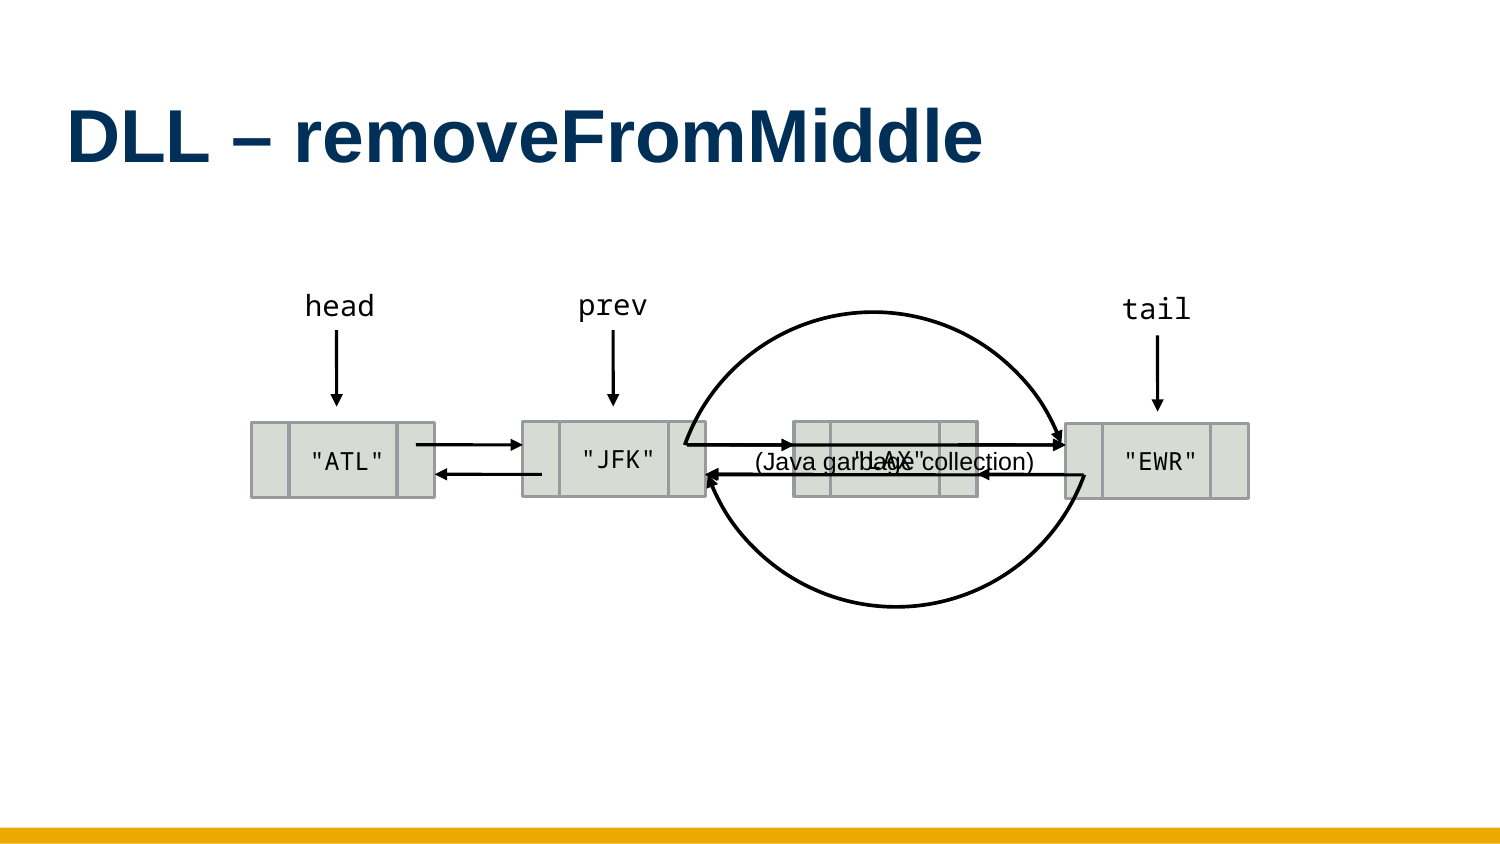

# DLL – removeFromMiddle
prev
head
tail
"EWR"
"JFK"
"LAX"
"ATL"
(Java garbage collection)